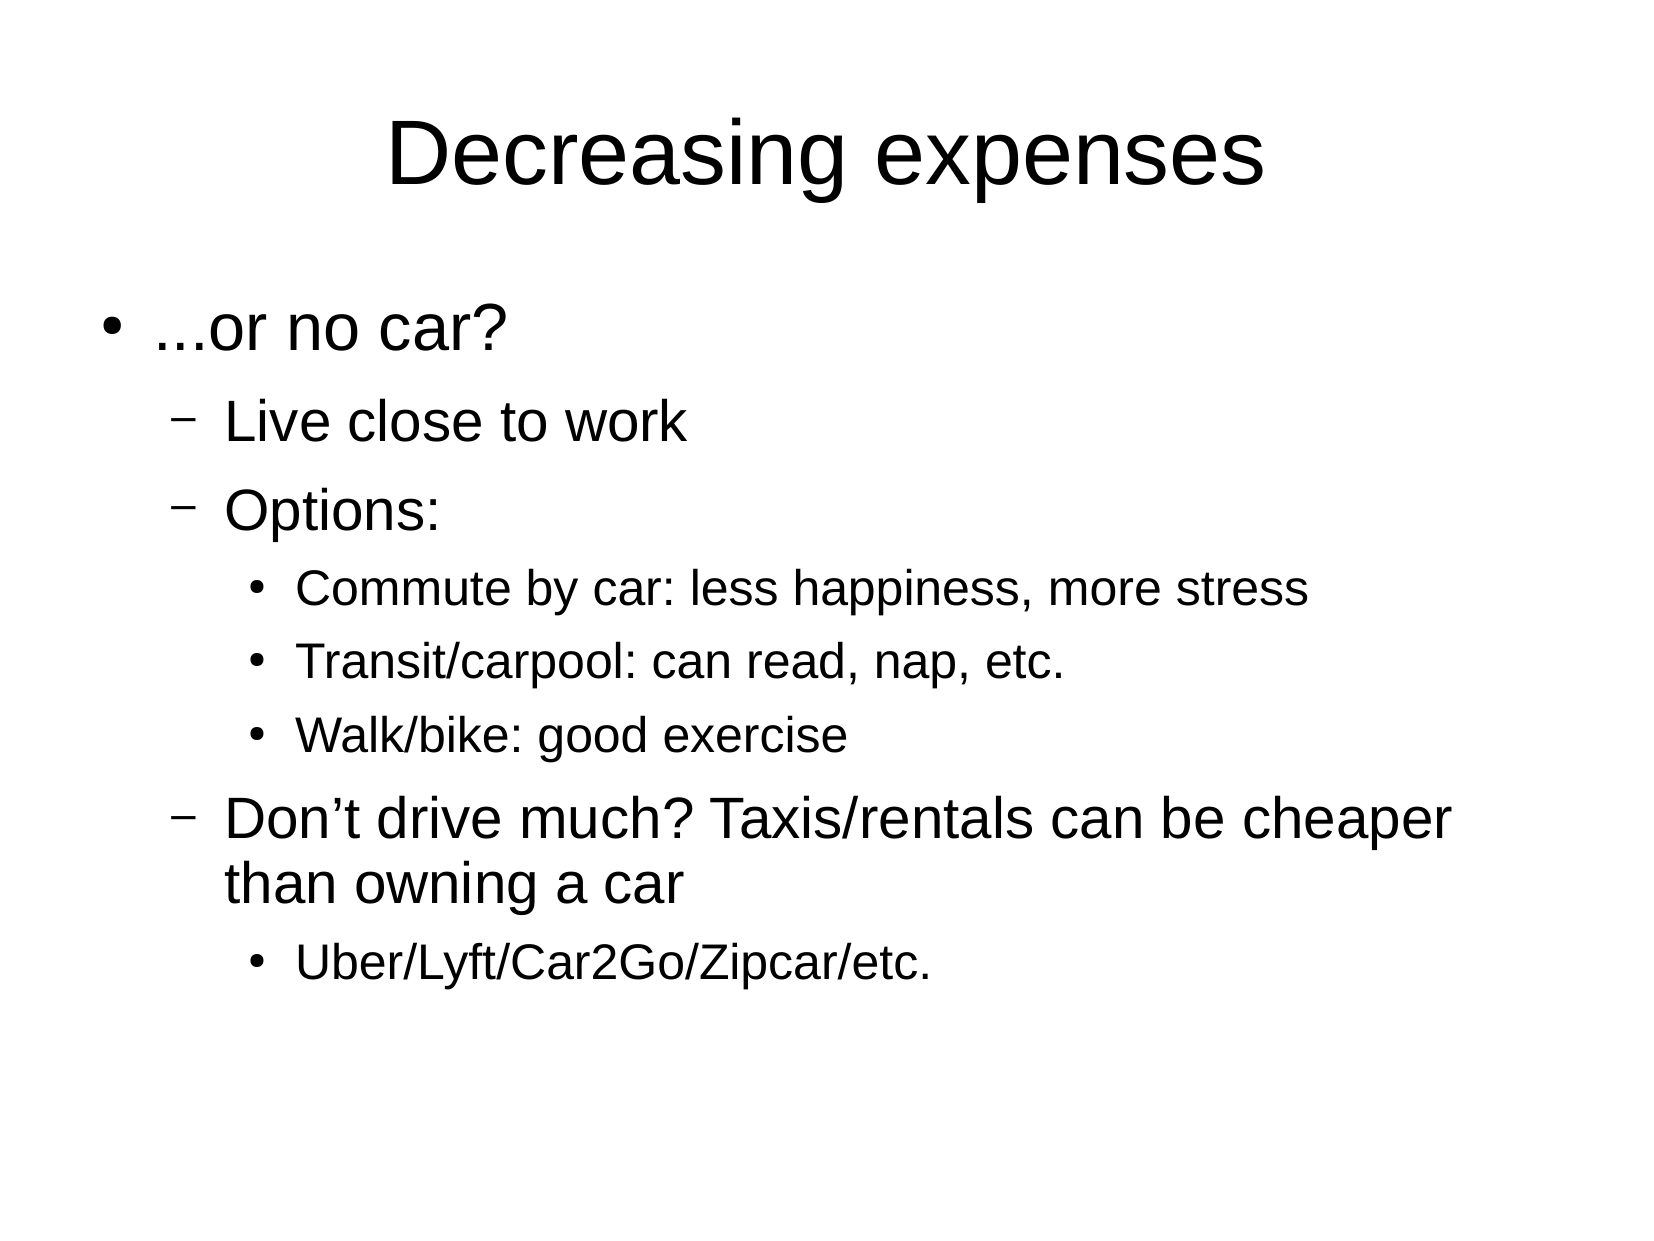

# Decreasing expenses
...or no car?
Live close to work
Options:
Commute by car: less happiness, more stress
Transit/carpool: can read, nap, etc.
Walk/bike: good exercise
Don’t drive much? Taxis/rentals can be cheaper than owning a car
Uber/Lyft/Car2Go/Zipcar/etc.